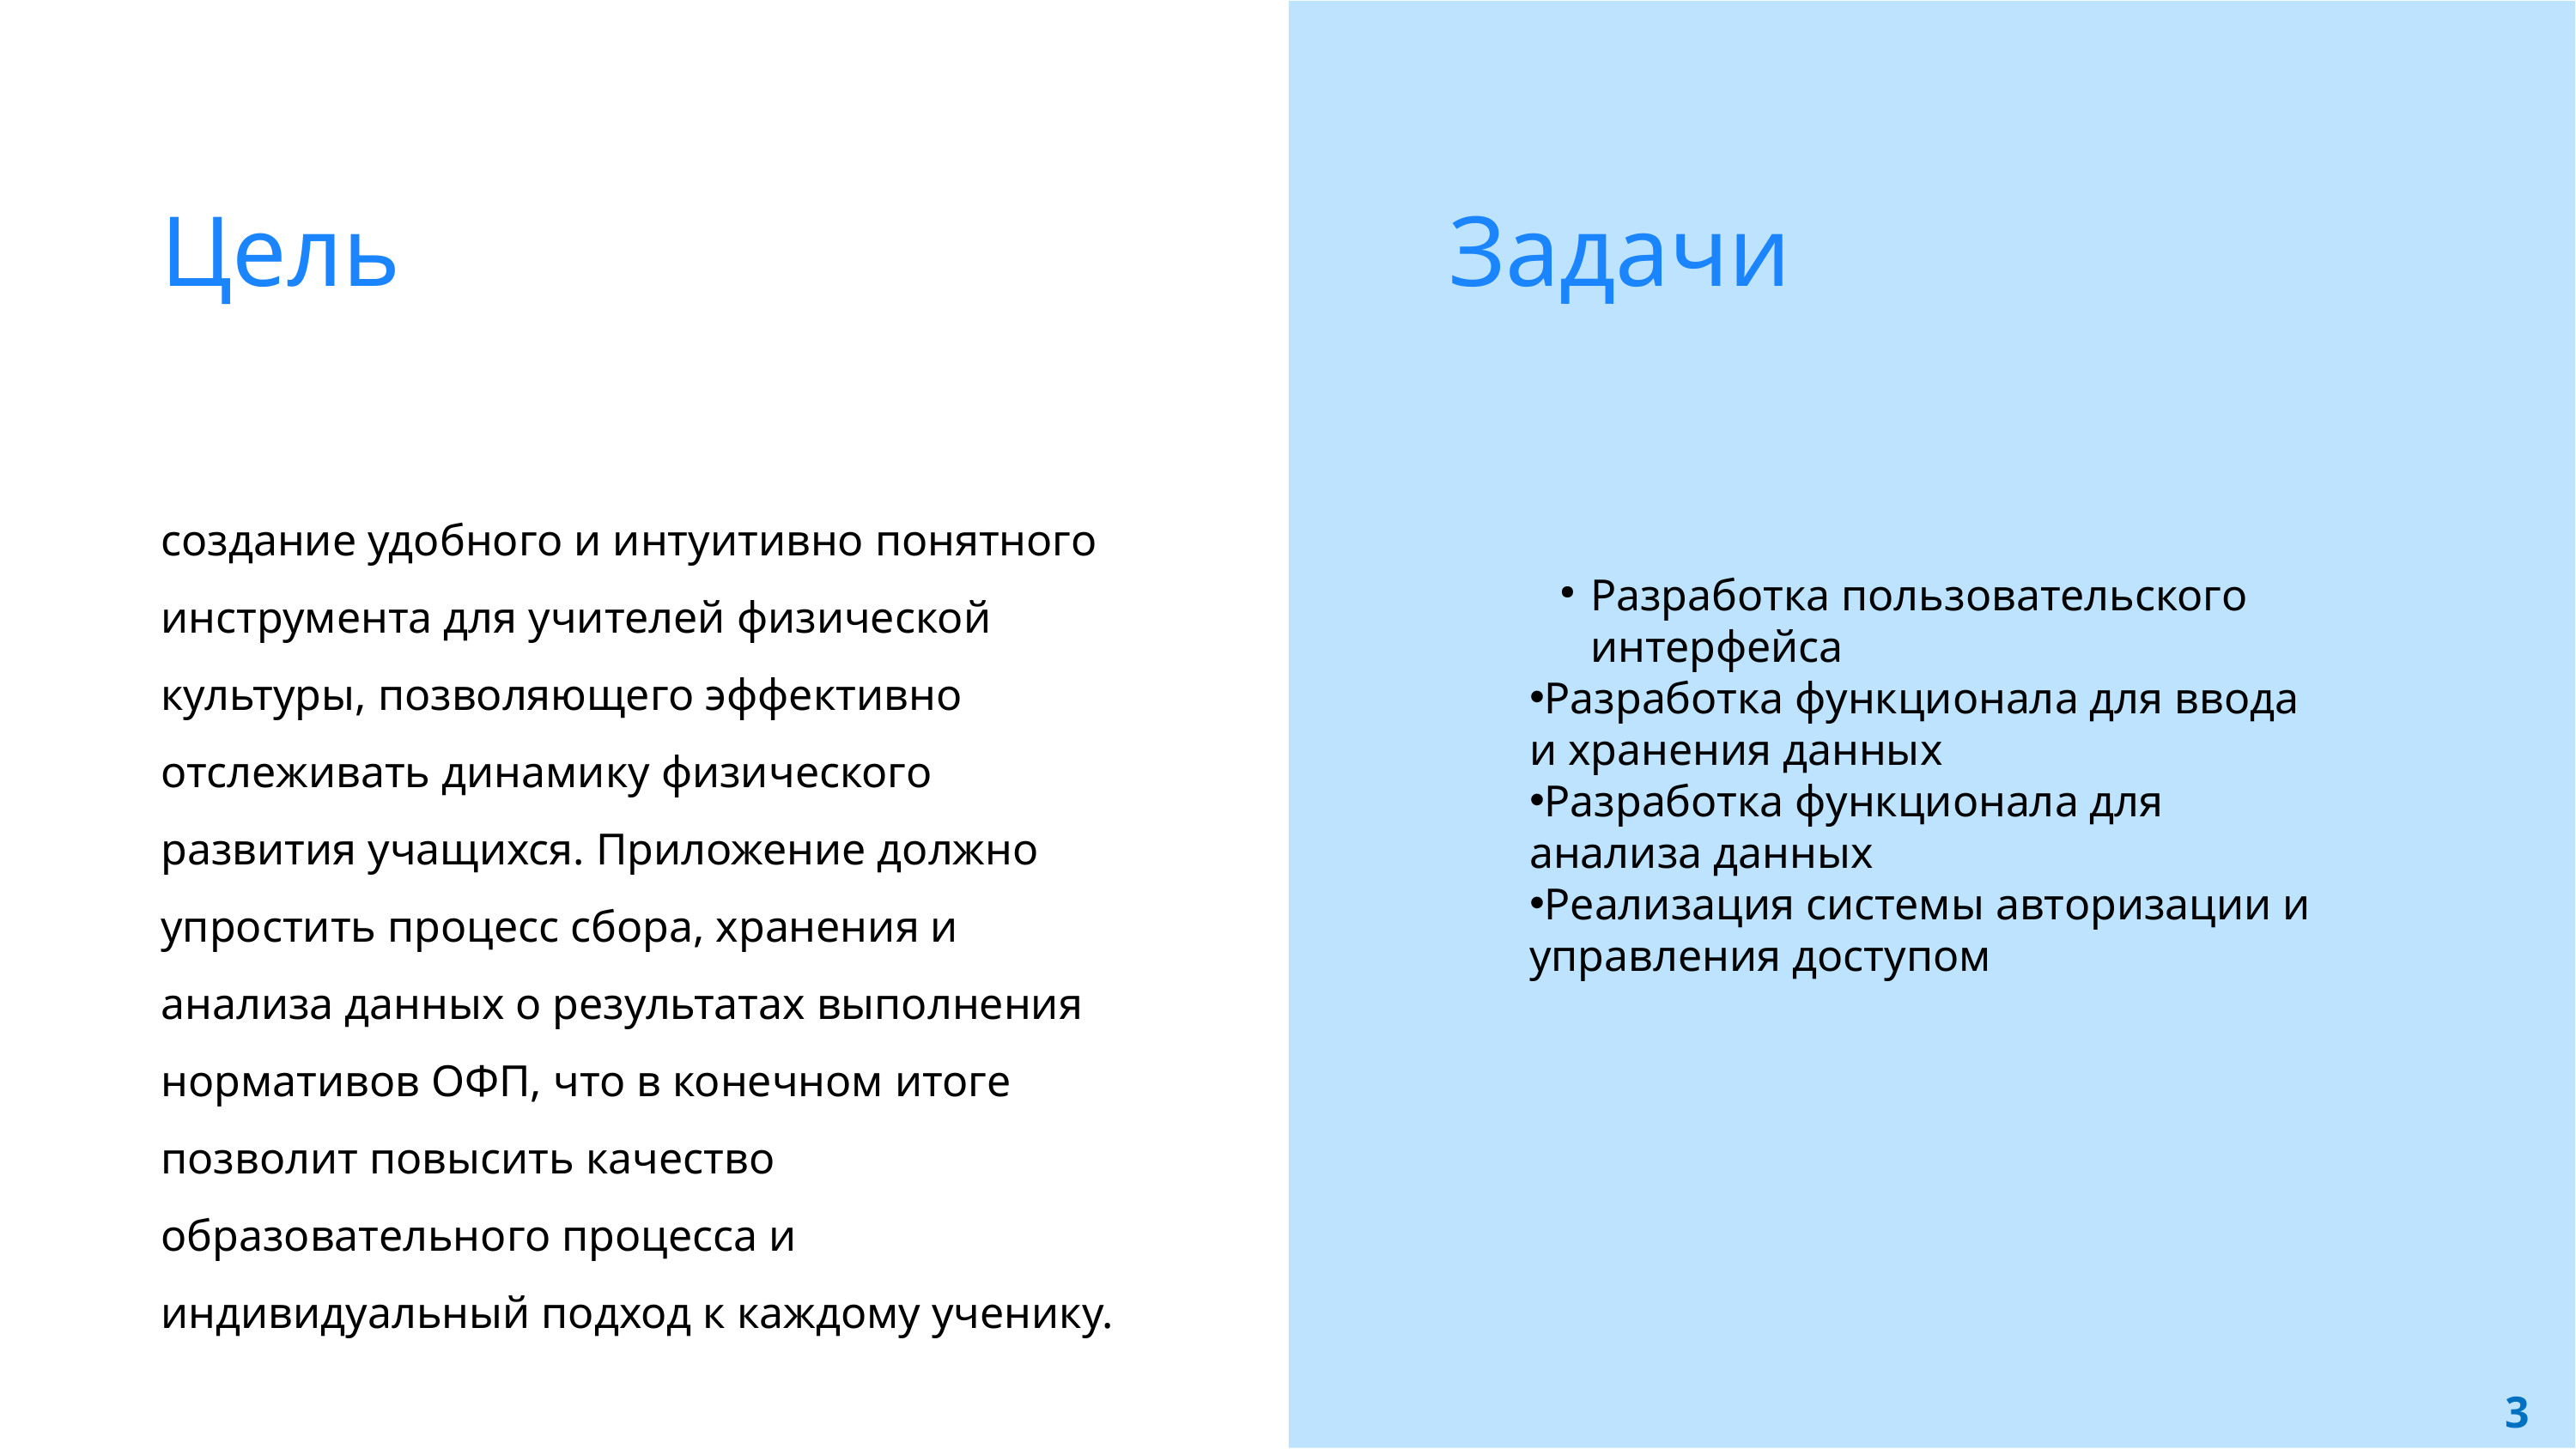

Цель
Задачи
создание удобного и интуитивно понятного инструмента для учителей физической культуры, позволяющего эффективно отслеживать динамику физического развития учащихся. Приложение должно упростить процесс сбора, хранения и анализа данных о результатах выполнения нормативов ОФП, что в конечном итоге позволит повысить качество образовательного процесса и индивидуальный подход к каждому ученику.
Разработка пользовательского интерфейса
Разработка функционала для ввода и хранения данных
Разработка функционала для анализа данных
Реализация системы авторизации и управления доступом
3